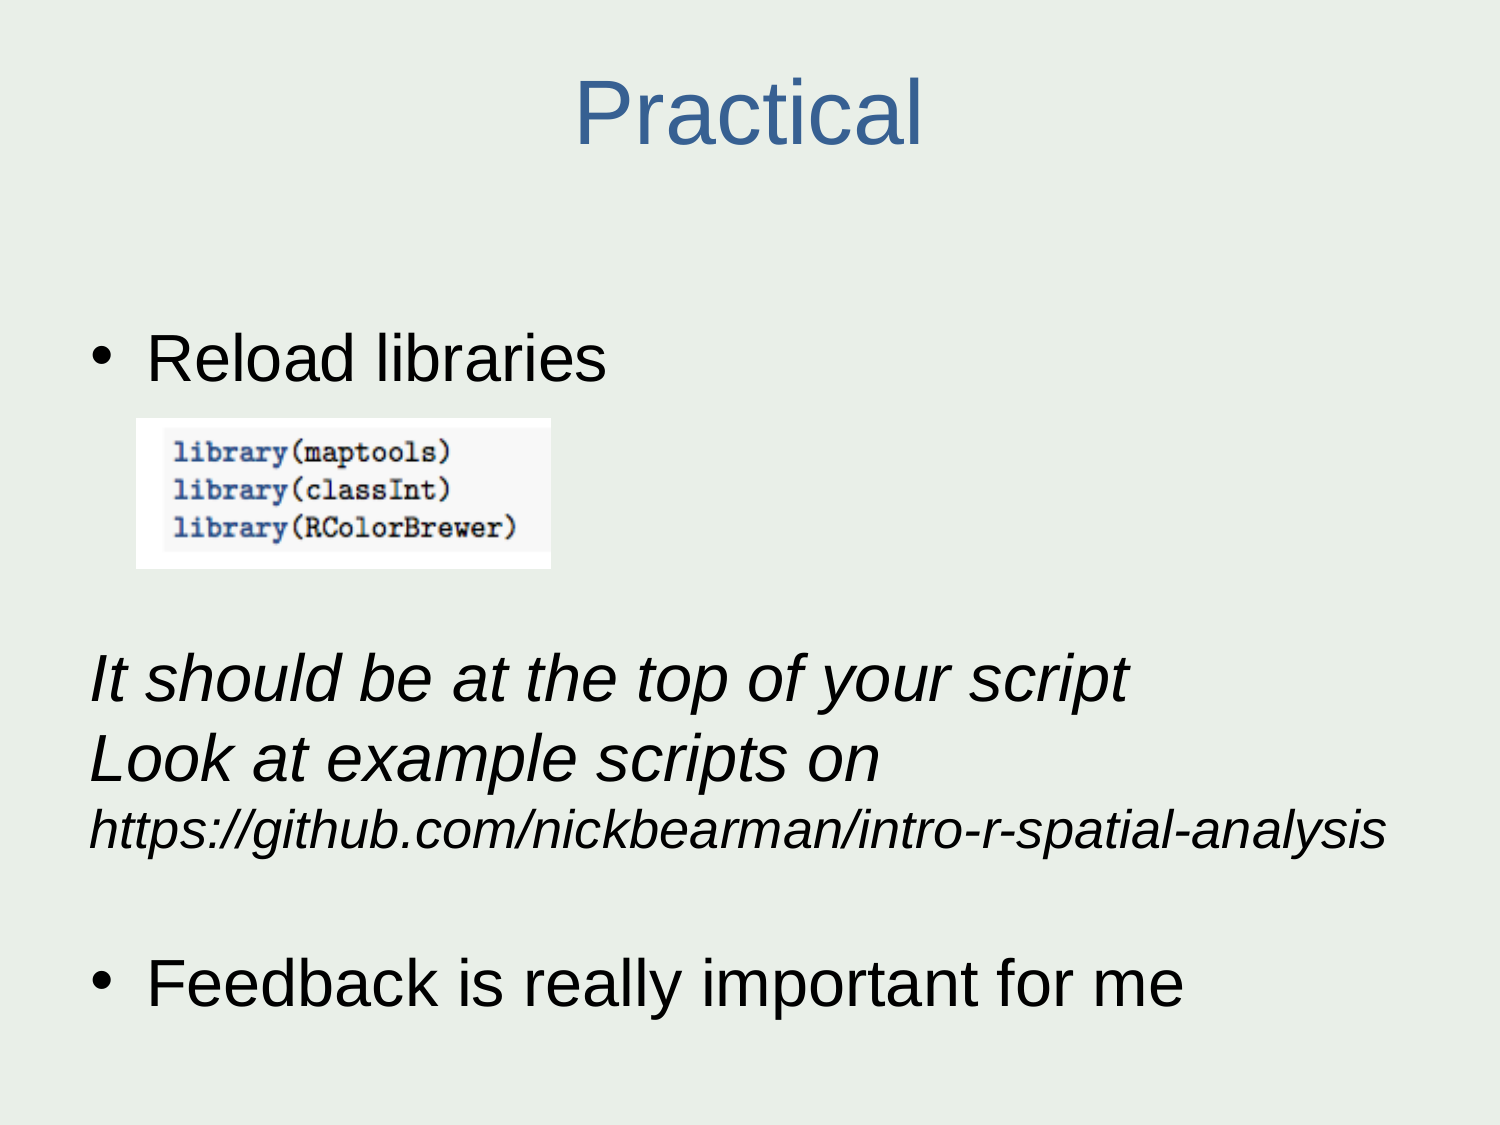

Practical
Reload libraries
It should be at the top of your script
Look at example scripts on
https://github.com/nickbearman/intro-r-spatial-analysis
Feedback is really important for me